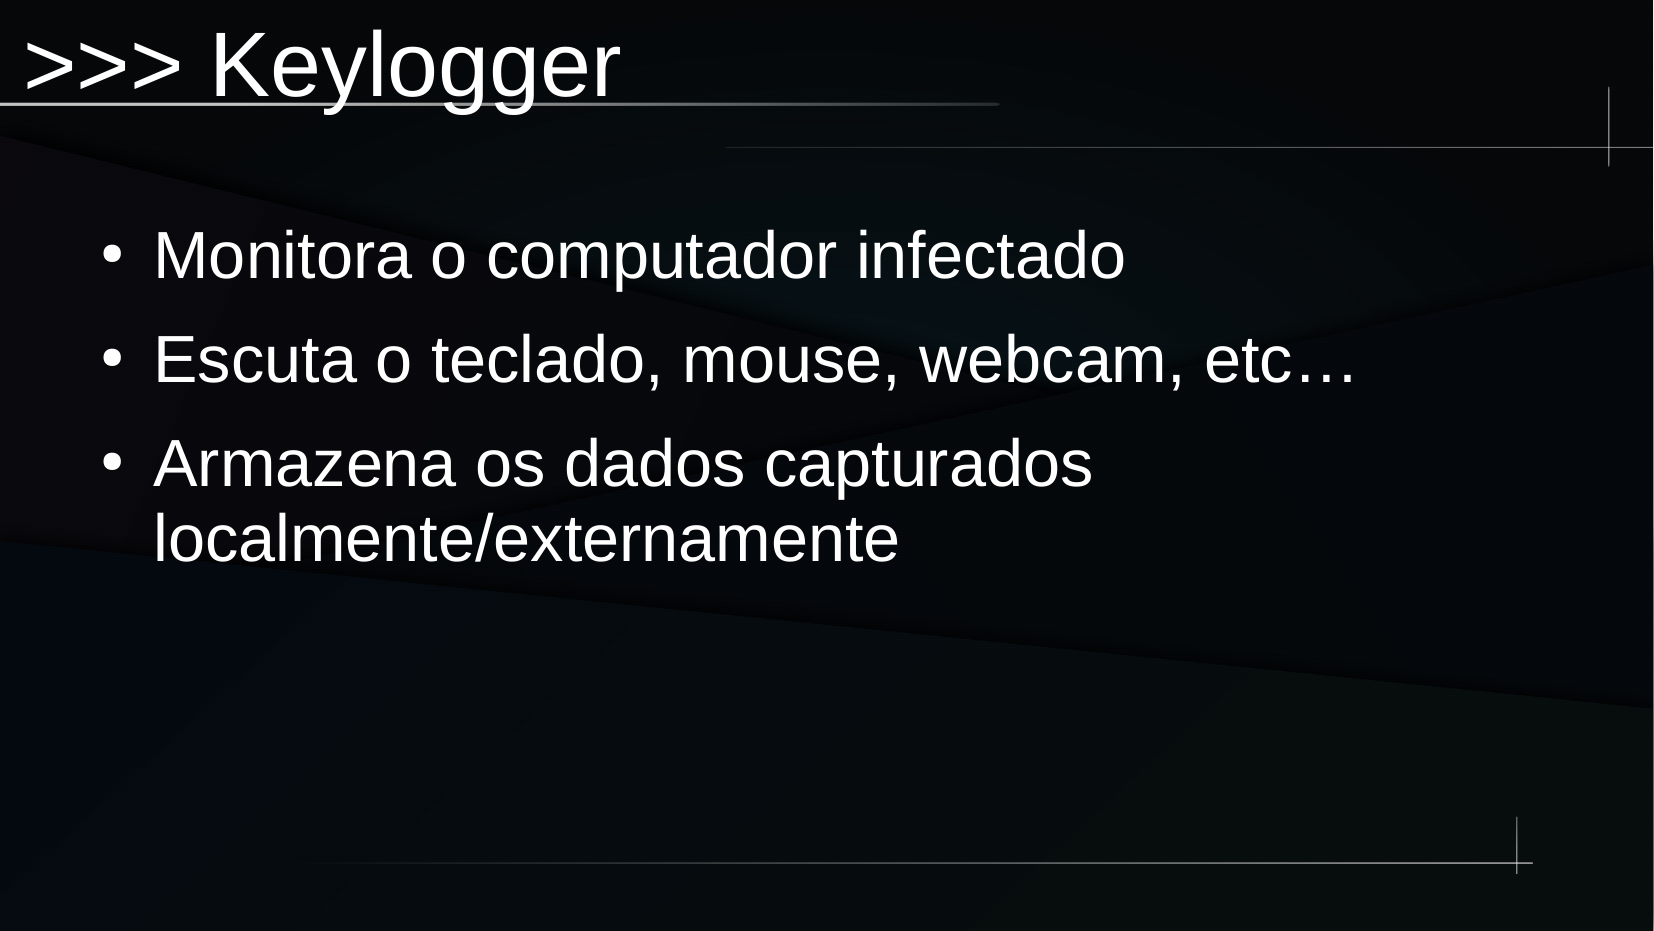

# >>> Keylogger
Monitora o computador infectado
Escuta o teclado, mouse, webcam, etc…
Armazena os dados capturados localmente/externamente